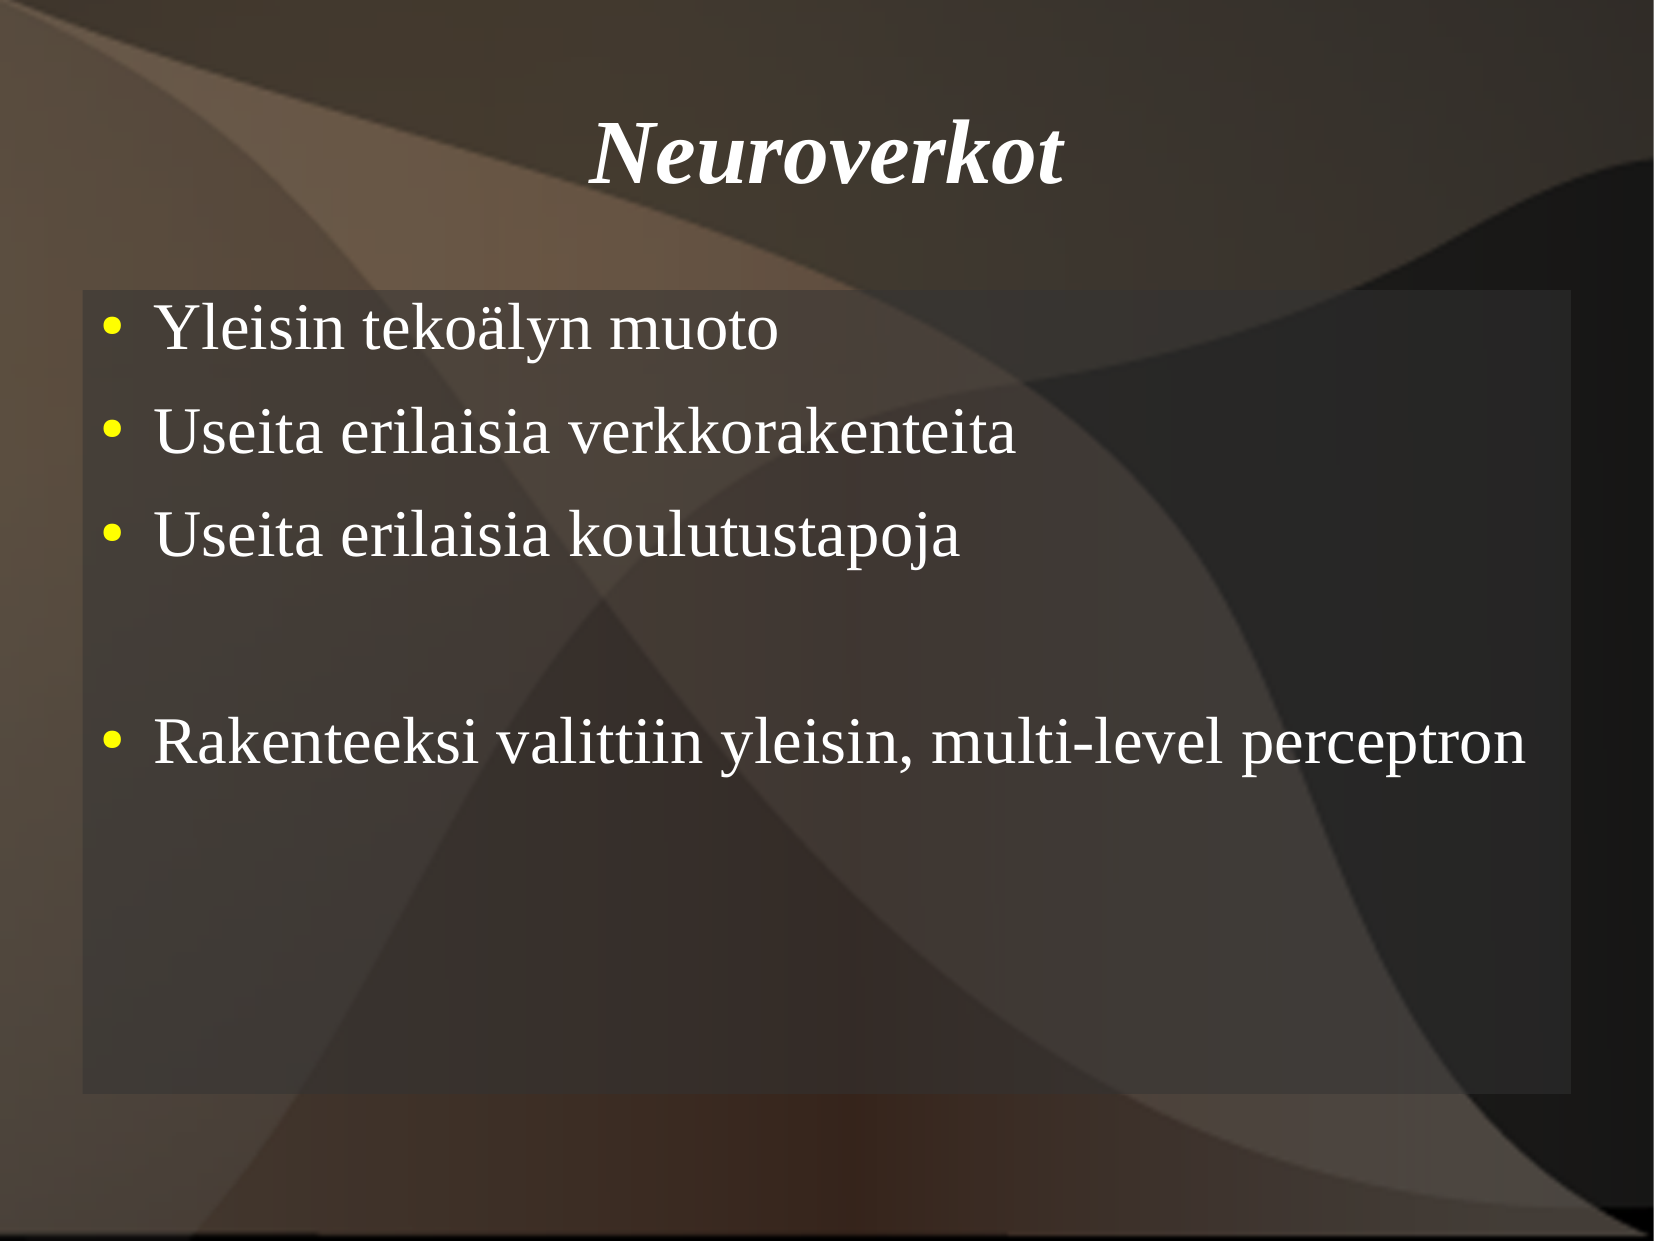

# Neuroverkot
Yleisin tekoälyn muoto
Useita erilaisia verkkorakenteita
Useita erilaisia koulutustapoja
Rakenteeksi valittiin yleisin, multi-level perceptron